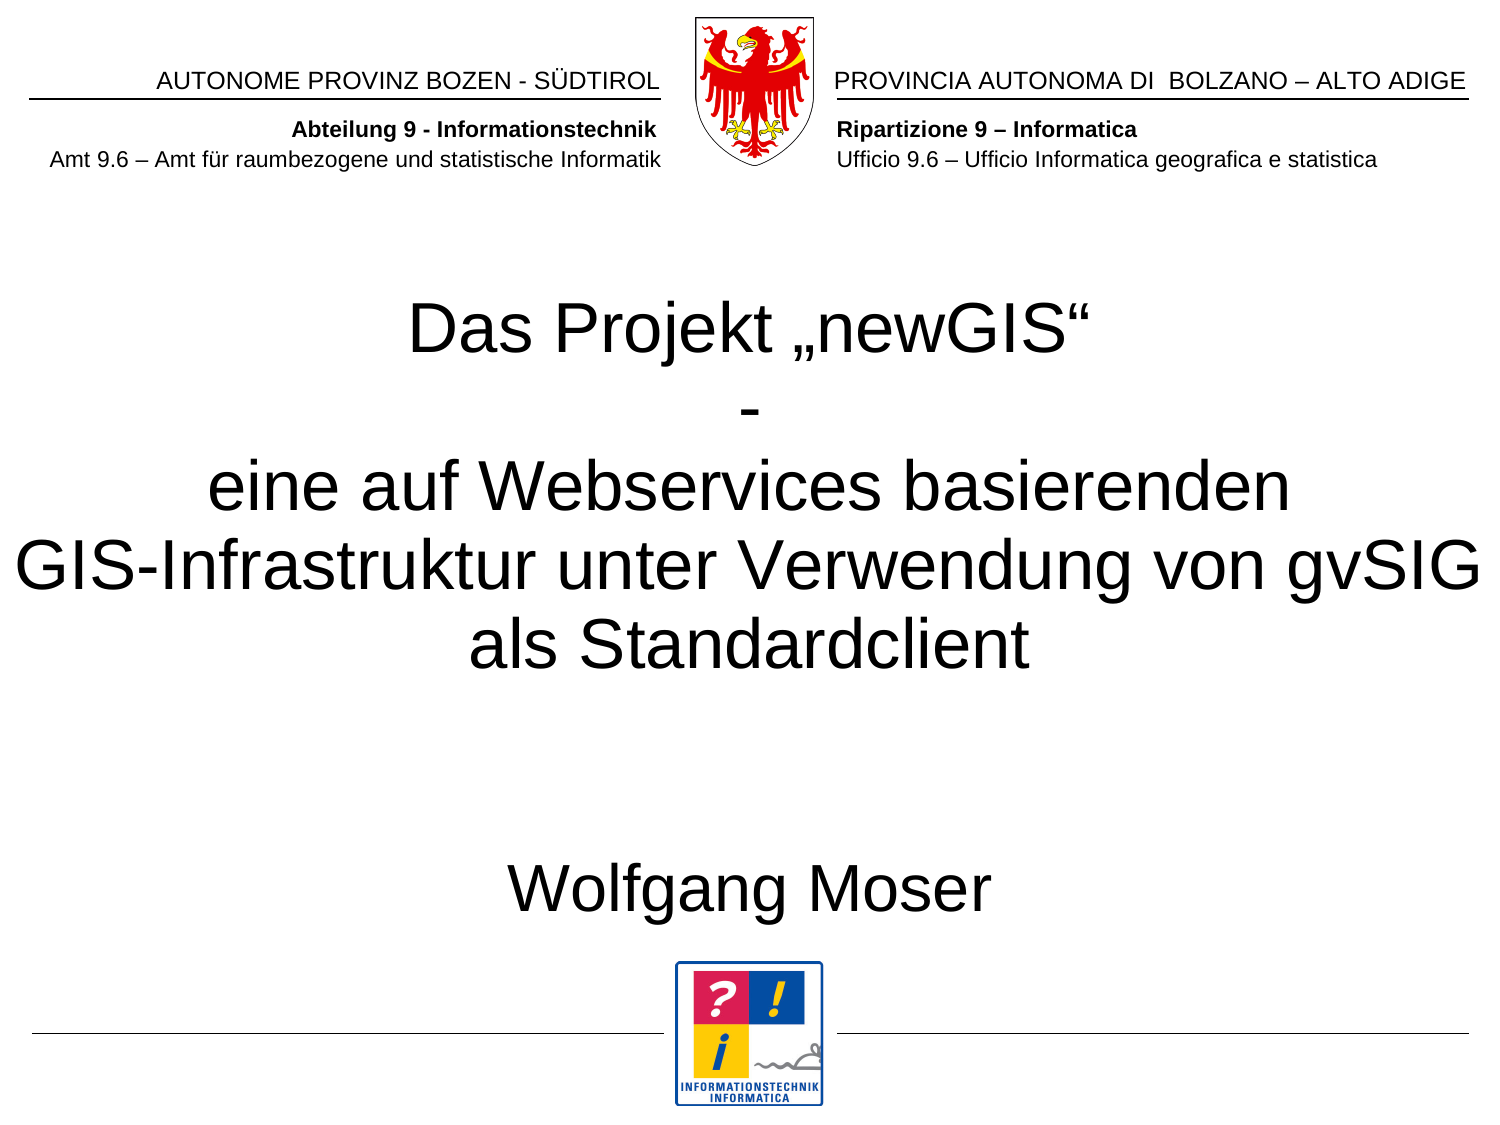

# Das Projekt „newGIS“ - eine auf Webservices basierenden GIS-Infrastruktur unter Verwendung von gvSIG als Standardclient
Wolfgang Moser